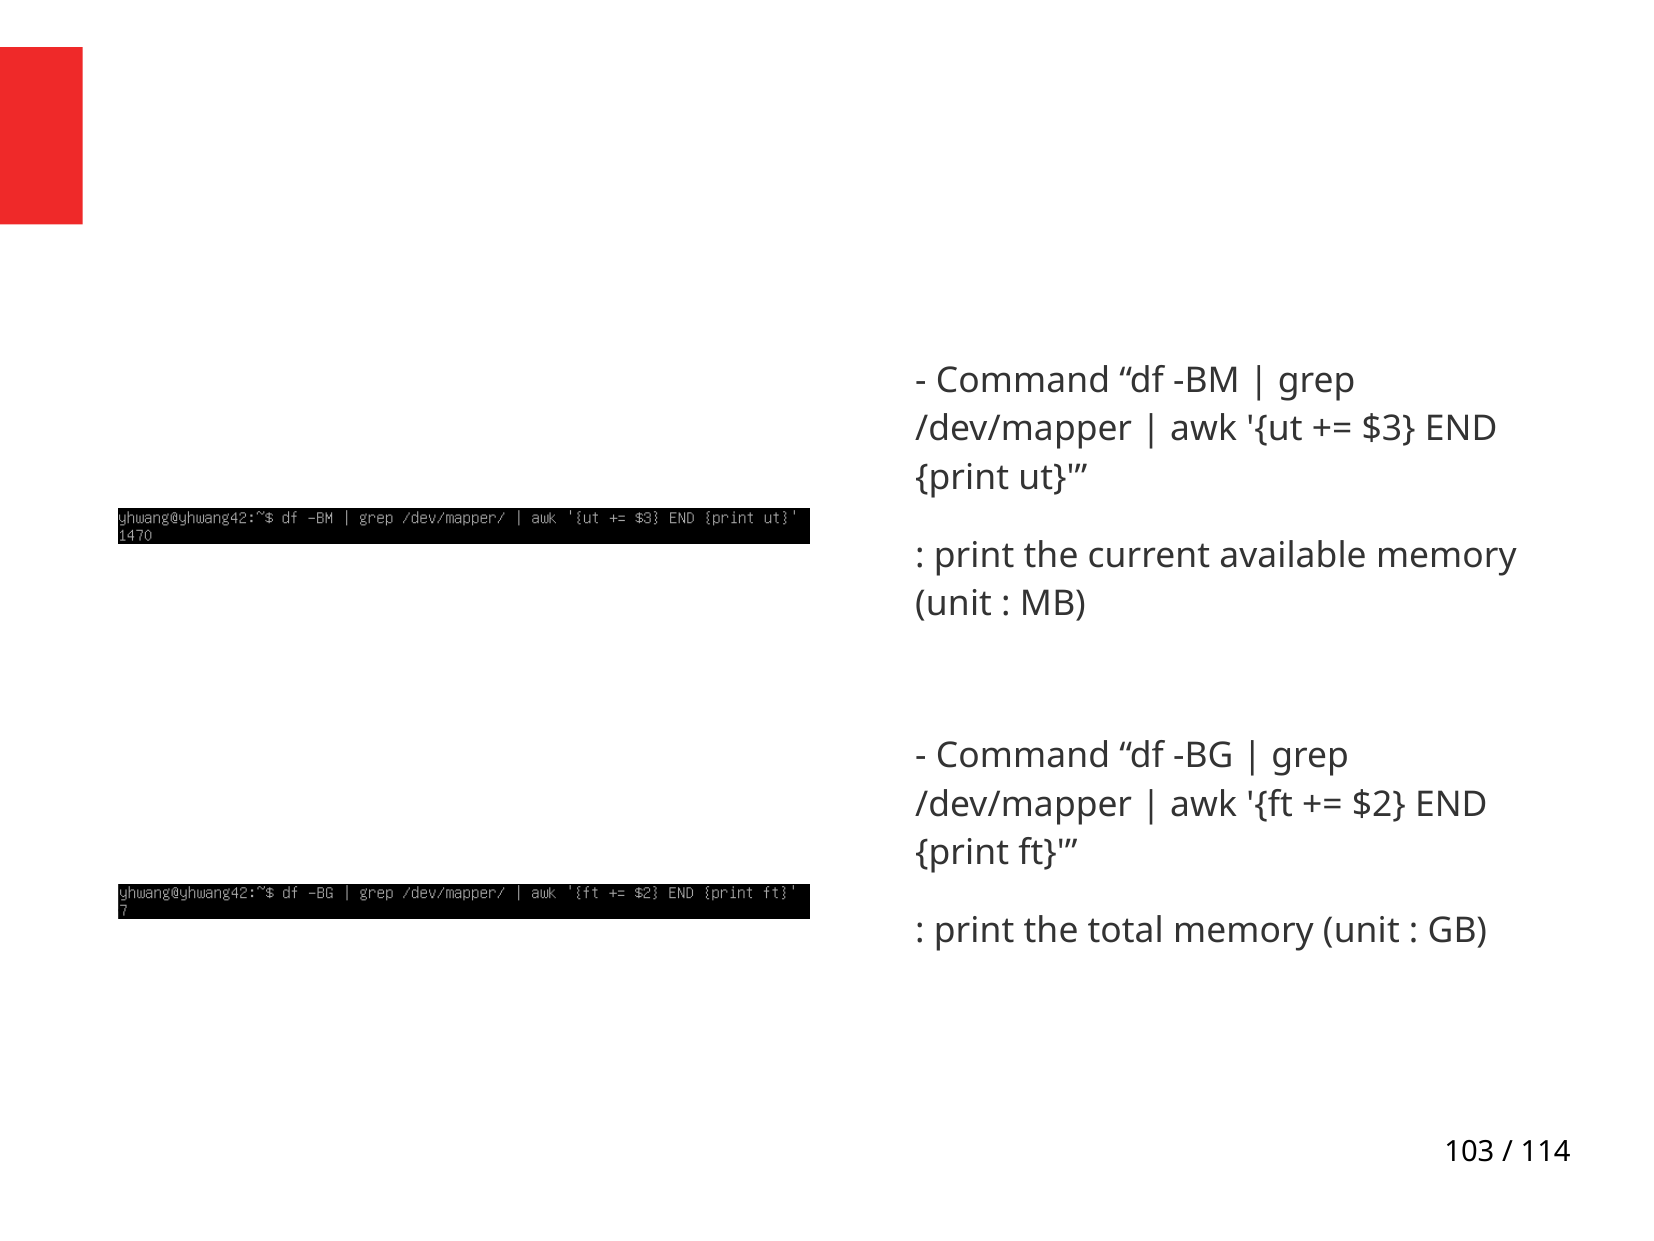

# - Command “df -BM | grep /dev/mapper | awk '{ut += $3} END {print ut}'”
: print the current available memory (unit : MB)
- Command “df -BG | grep /dev/mapper | awk '{ft += $2} END {print ft}'”
: print the total memory (unit : GB)
103